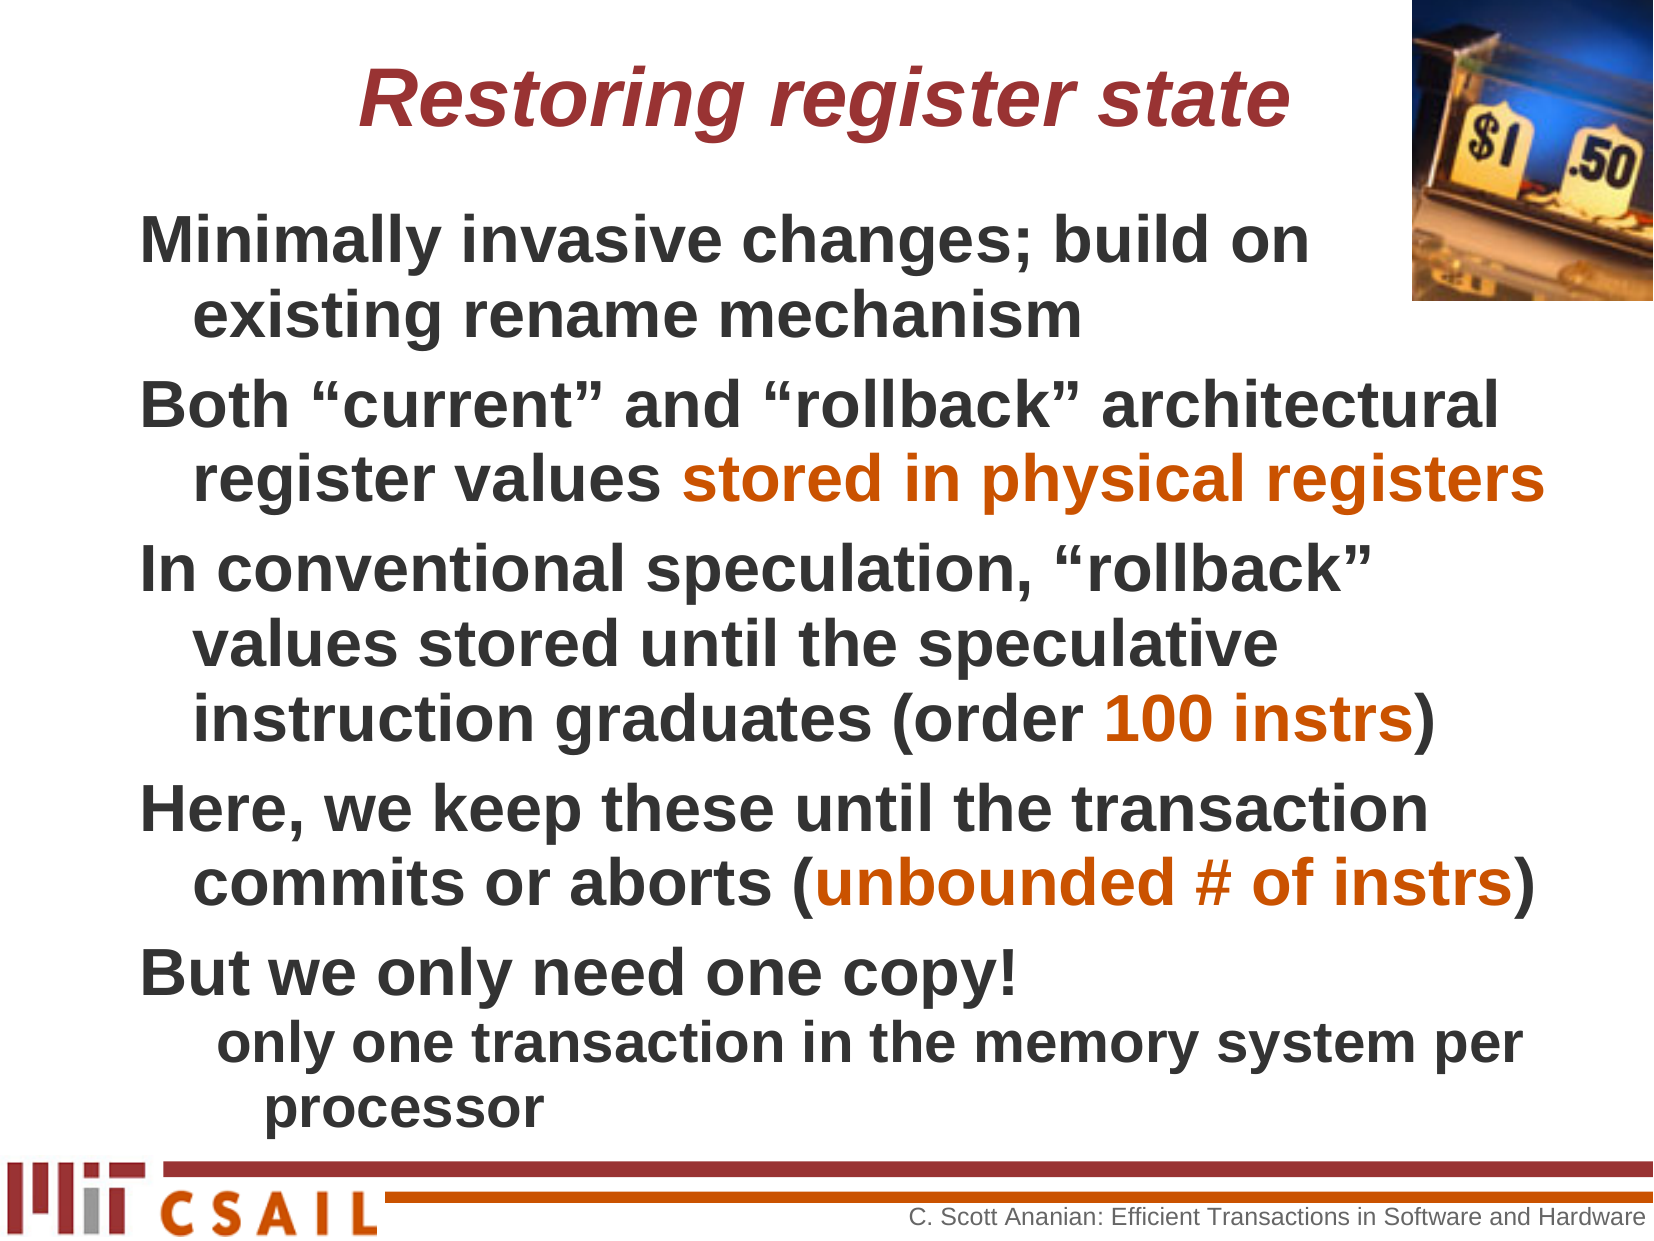

# Restoring register state
Minimally invasive changes; build on existing rename mechanism
Both “current” and “rollback” architectural register values stored in physical registers
In conventional speculation, “rollback” values stored until the speculative instruction graduates (order 100 instrs)
Here, we keep these until the transaction commits or aborts (unbounded # of instrs)
But we only need one copy!
only one transaction in the memory system per processor